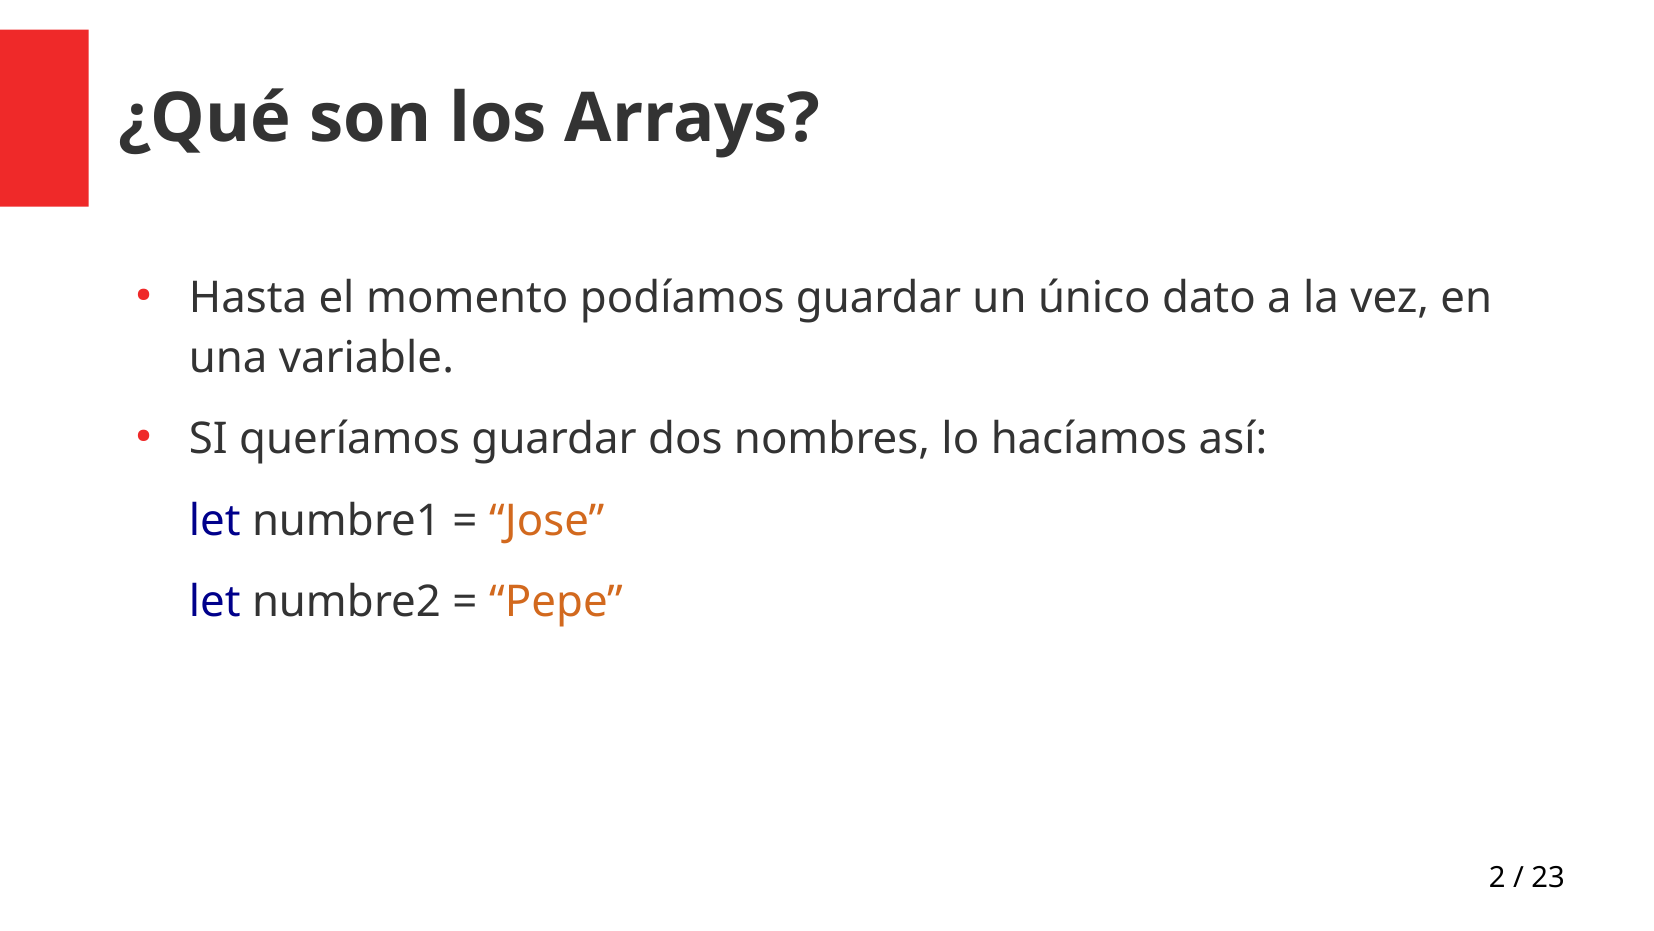

# ¿Qué son los Arrays?
Hasta el momento podíamos guardar un único dato a la vez, en una variable.
SI queríamos guardar dos nombres, lo hacíamos así:
let numbre1 = “Jose”
let numbre2 = “Pepe”
2